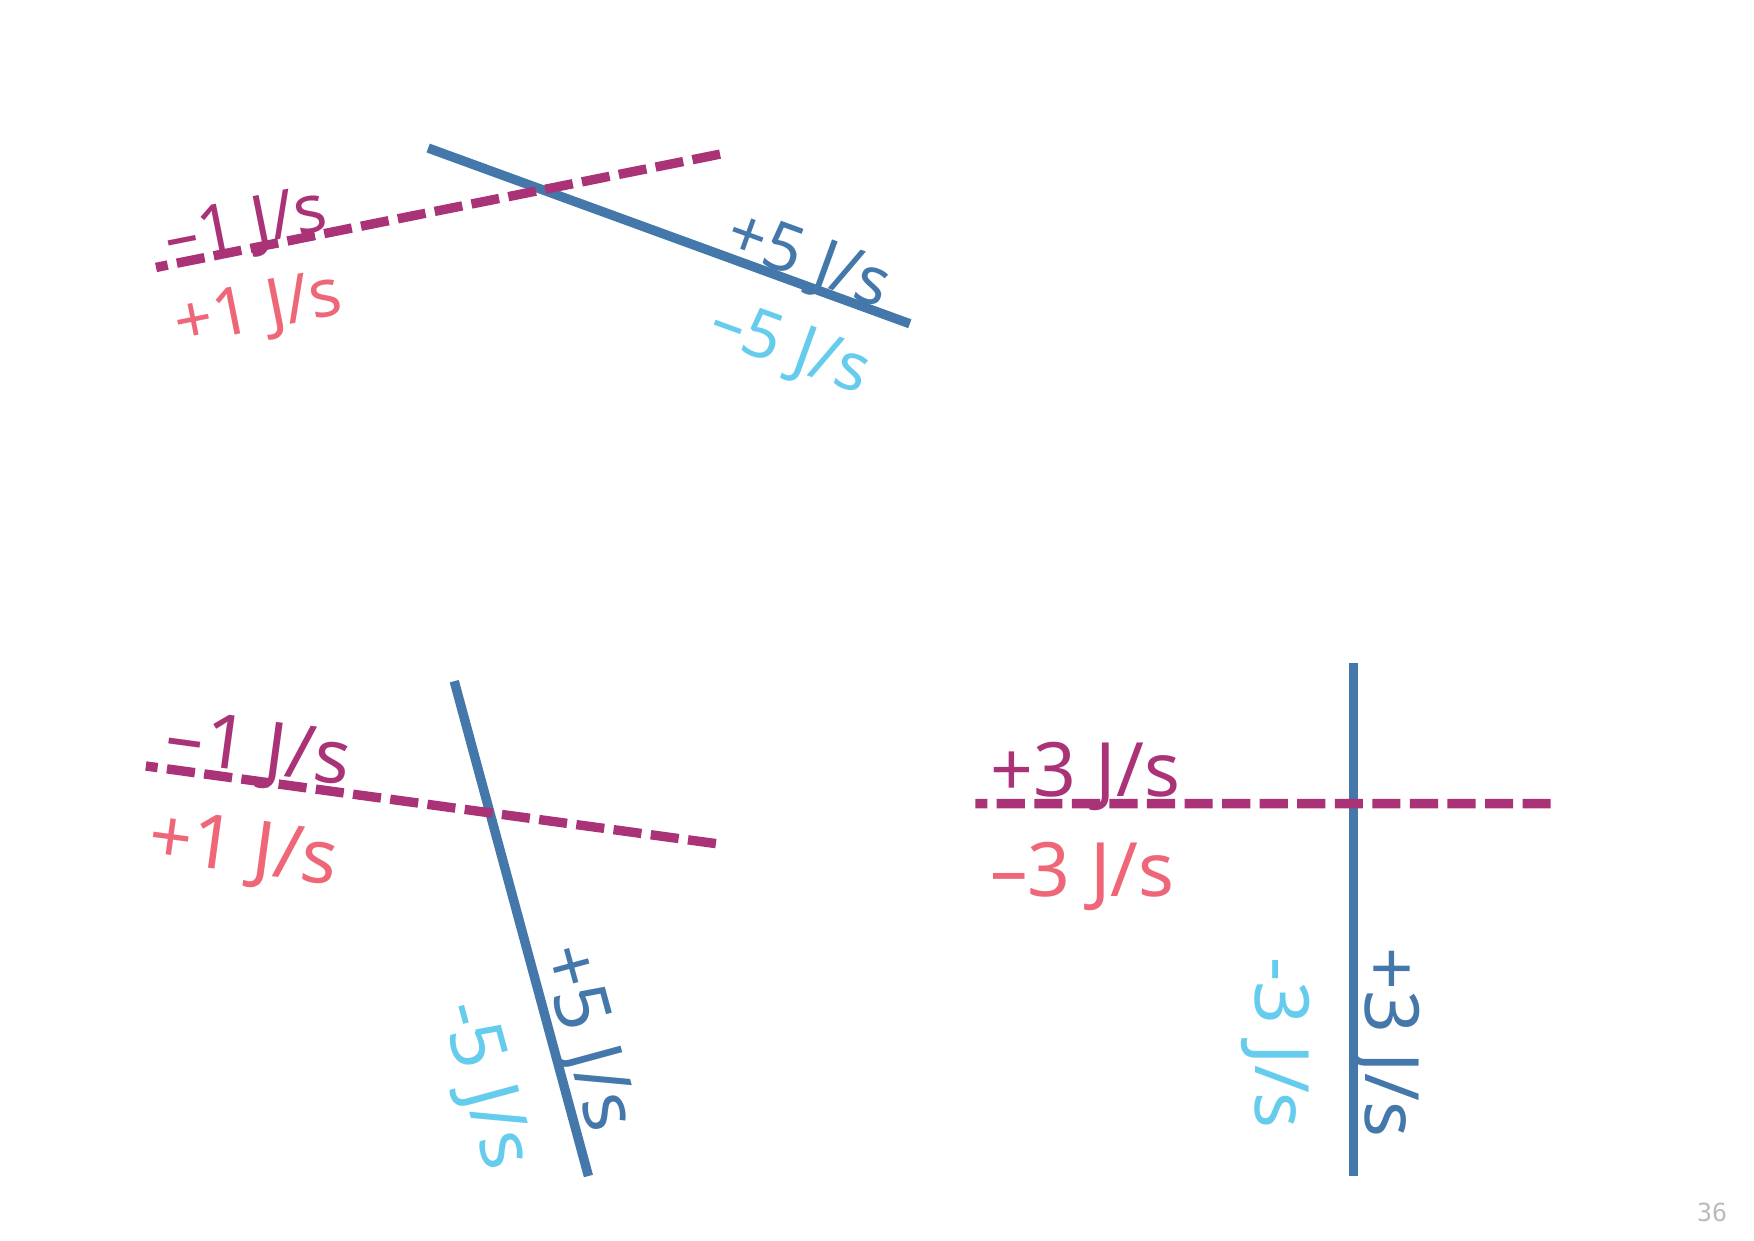

–1 J/s
+5 J/s
+1 J/s
–5 J/s
–1 J/s
+3 J/s
+1 J/s
–3 J/s
+5 J/s
+3 J/s
-3 J/s
-5 J/s